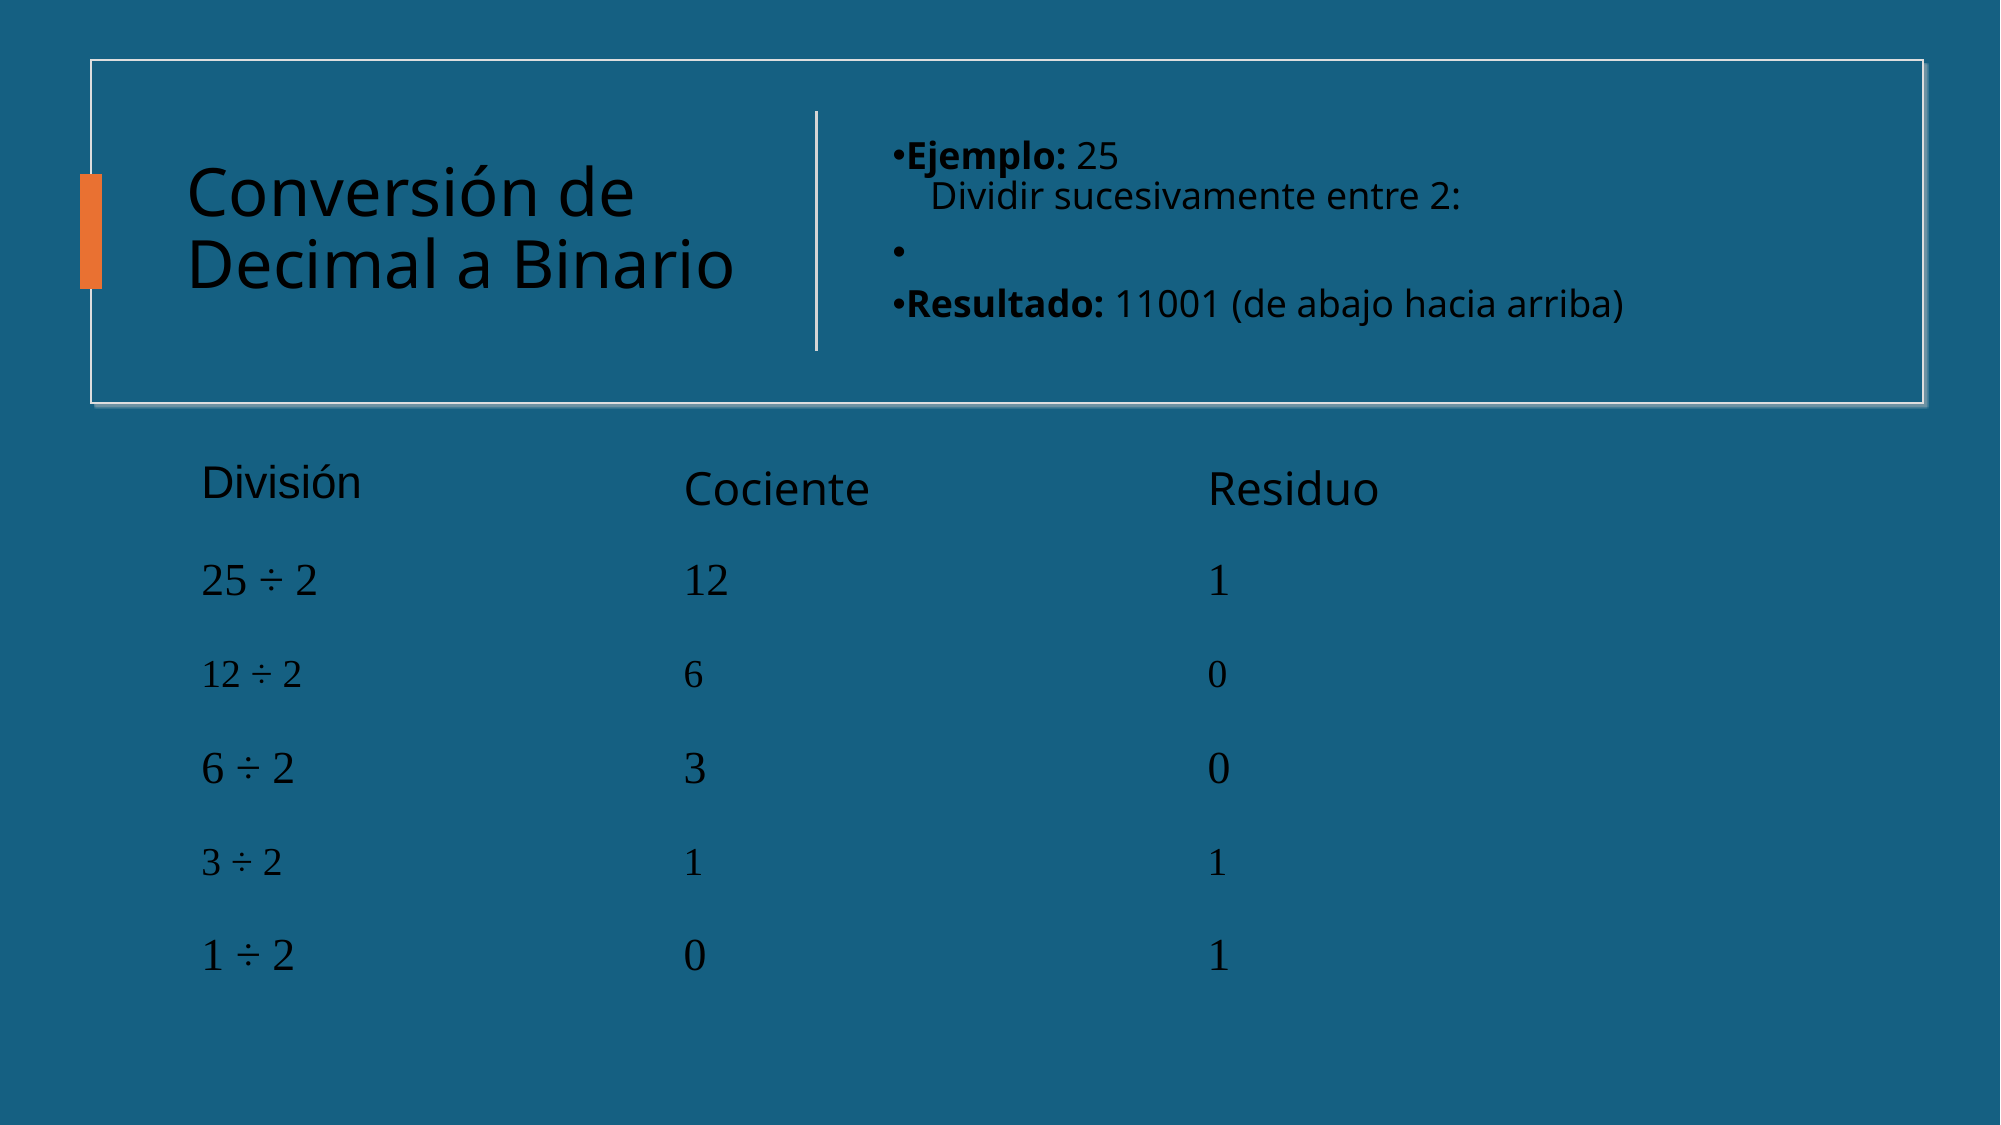

# Conversión de Decimal a Binario
Ejemplo: 25
Dividir sucesivamente entre 2:
Resultado: 11001 (de abajo hacia arriba)
| División | Cociente | Residuo | |
| --- | --- | --- | --- |
| 25 ÷ 2 | 12 | 1 | |
| 12 ÷ 2 | 6 | 0 | |
| 6 ÷ 2 | 3 | 0 | |
| 3 ÷ 2 | 1 | 1 | |
| 1 ÷ 2 | 0 | 1 | |